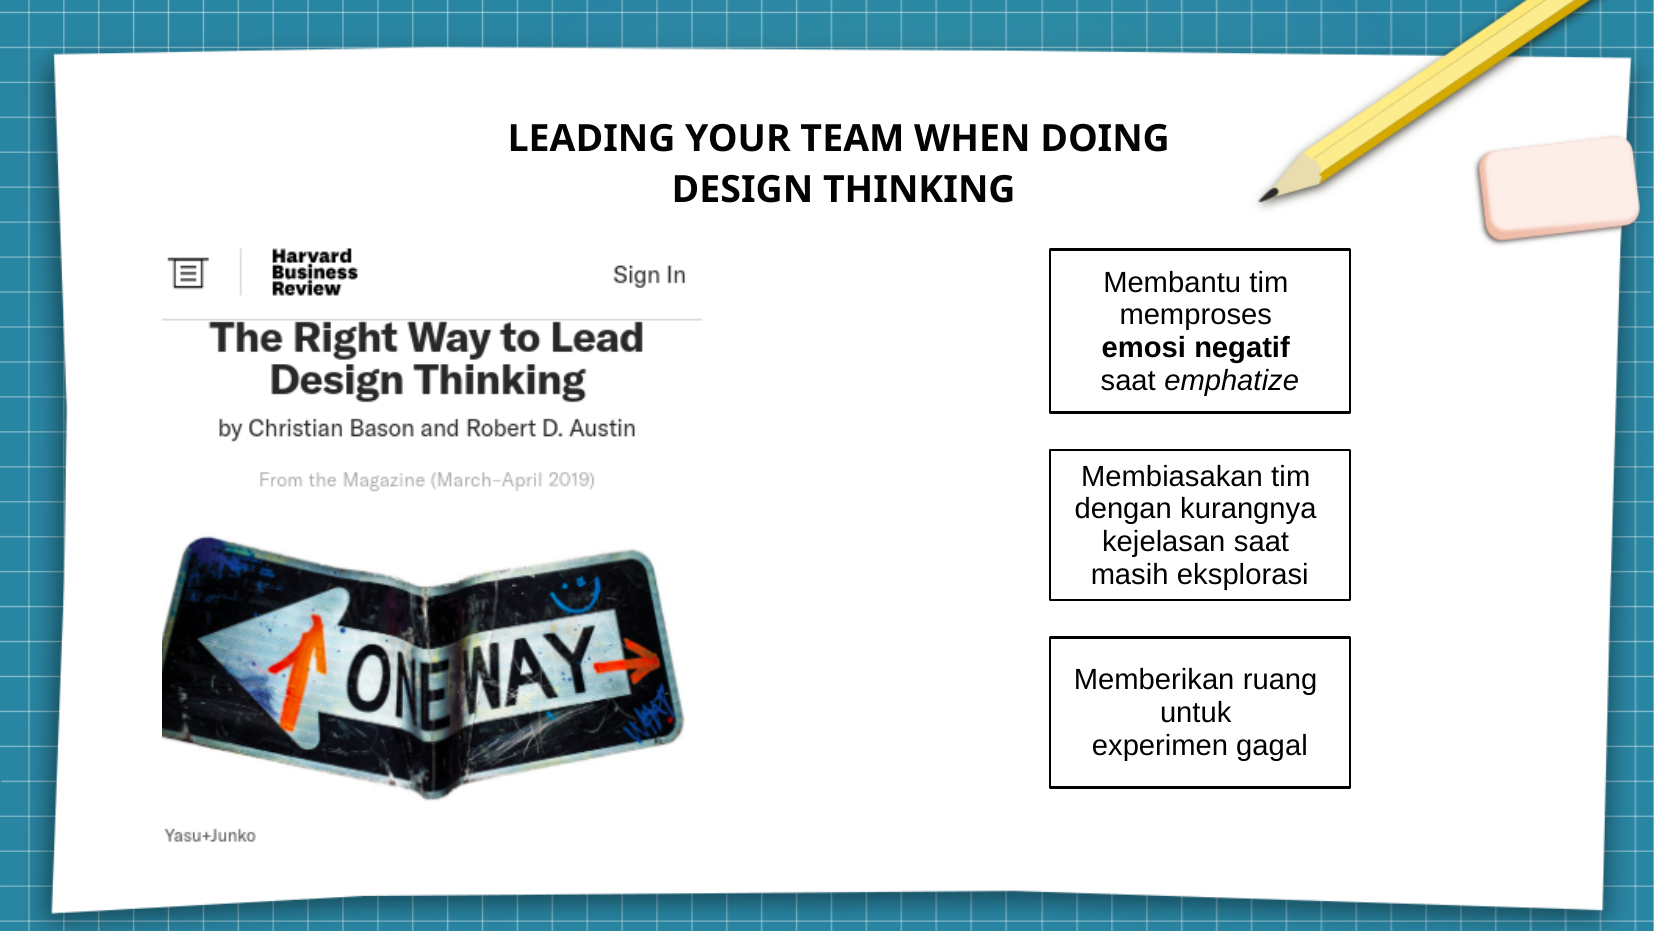

# LEADING YOUR TEAM WHEN DOING DESIGN THINKING
Membantu tim
memproses
emosi negatif
saat emphatize
Membiasakan tim
dengan kurangnya
kejelasan saat
masih eksplorasi
Memberikan ruang
untuk
experimen gagal